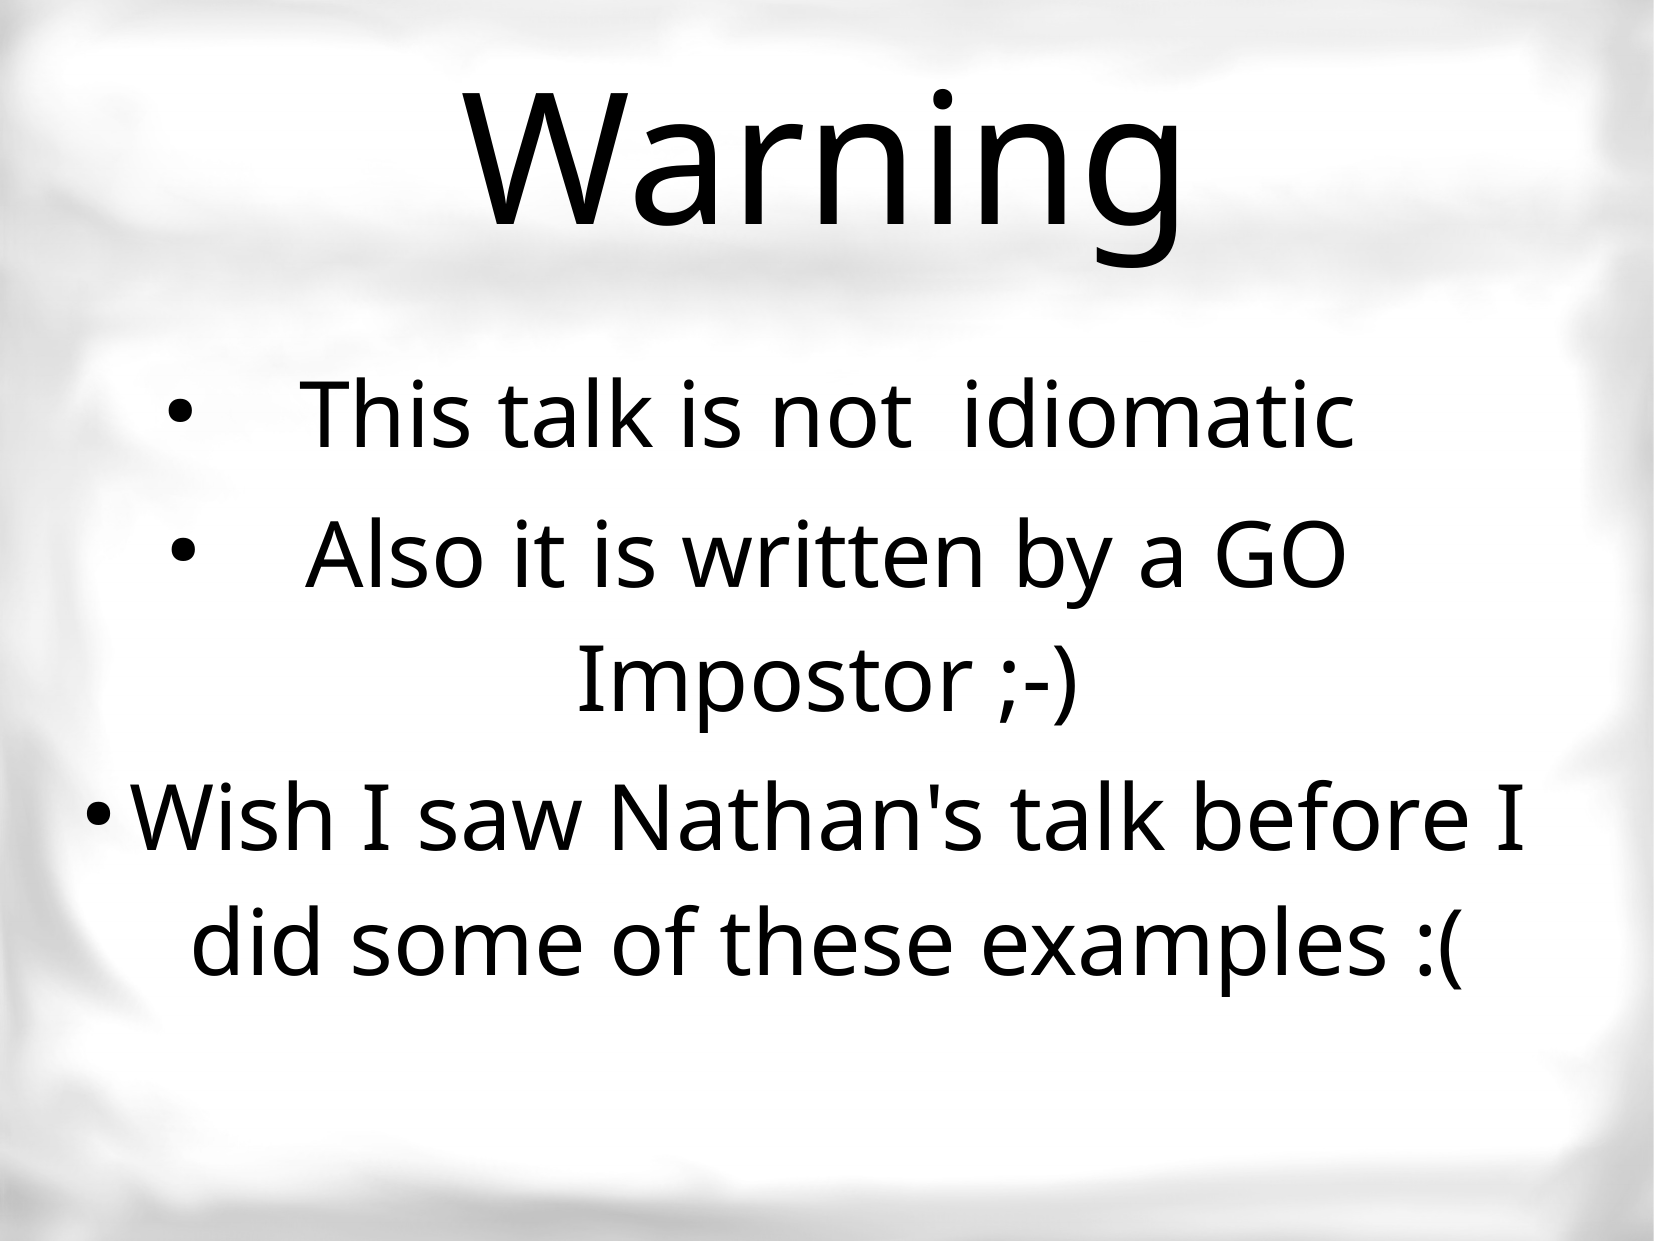

# Warning
This talk is not idiomatic
Also it is written by a GO Impostor ;-)
Wish I saw Nathan's talk before I did some of these examples :(